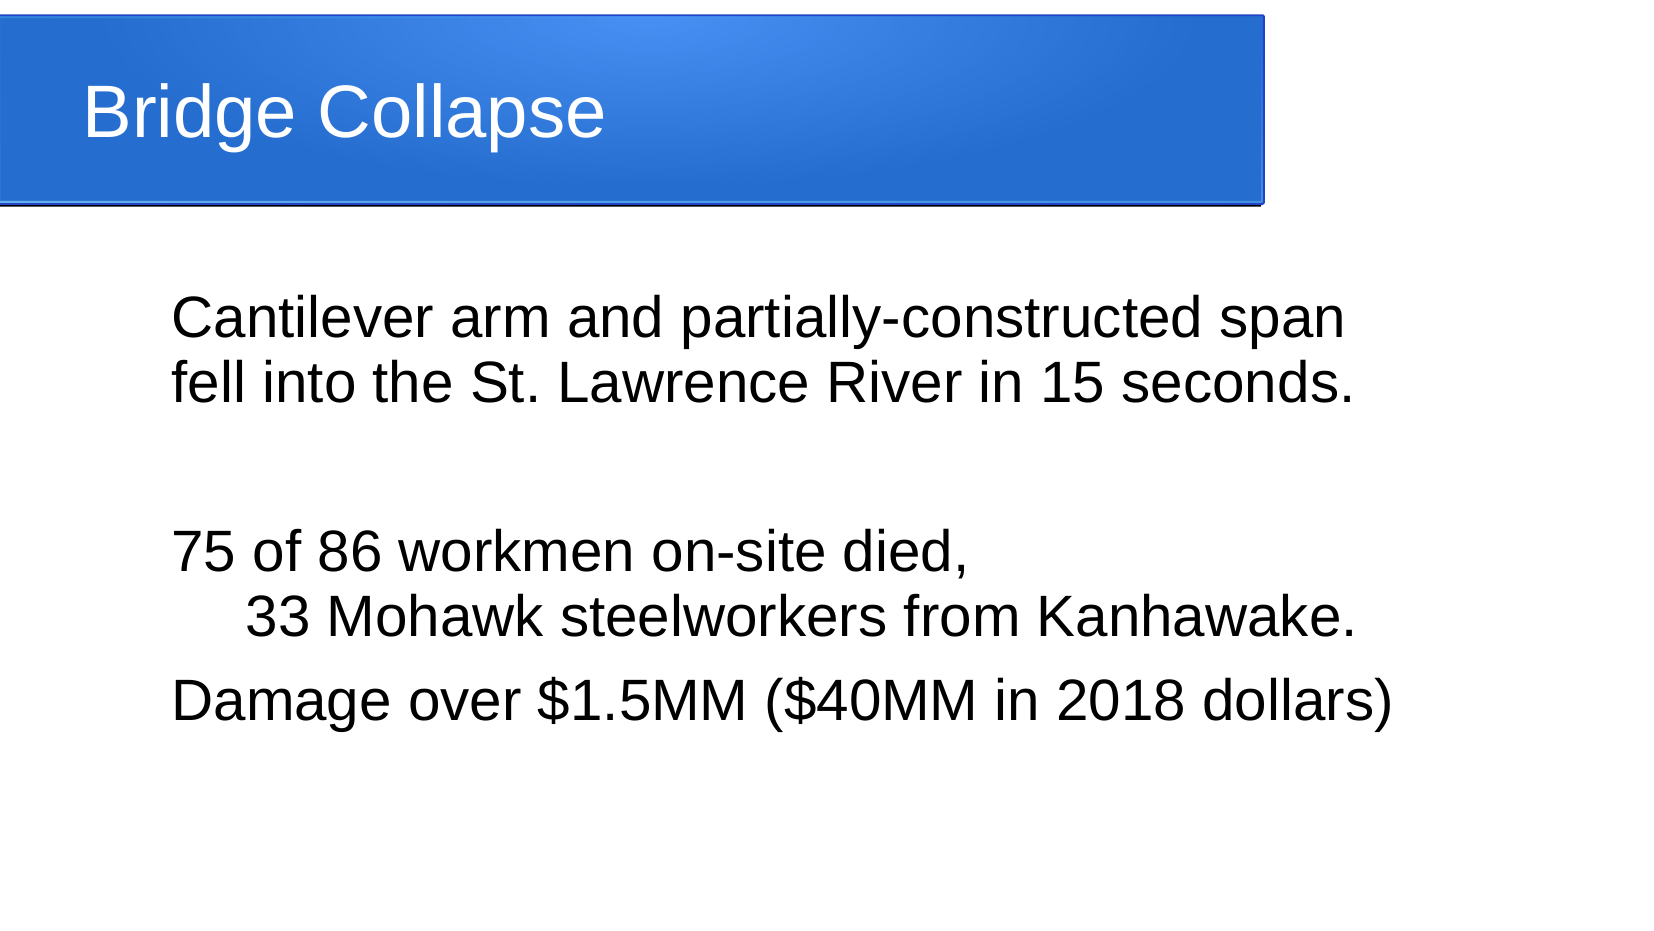

# Bridge Collapse
Cantilever arm and partially-constructed span
fell into the St. Lawrence River in 15 seconds.
75 of 86 workmen on-site died,
	33 Mohawk steelworkers from Kanhawake.
Damage over $1.5MM ($40MM in 2018 dollars)